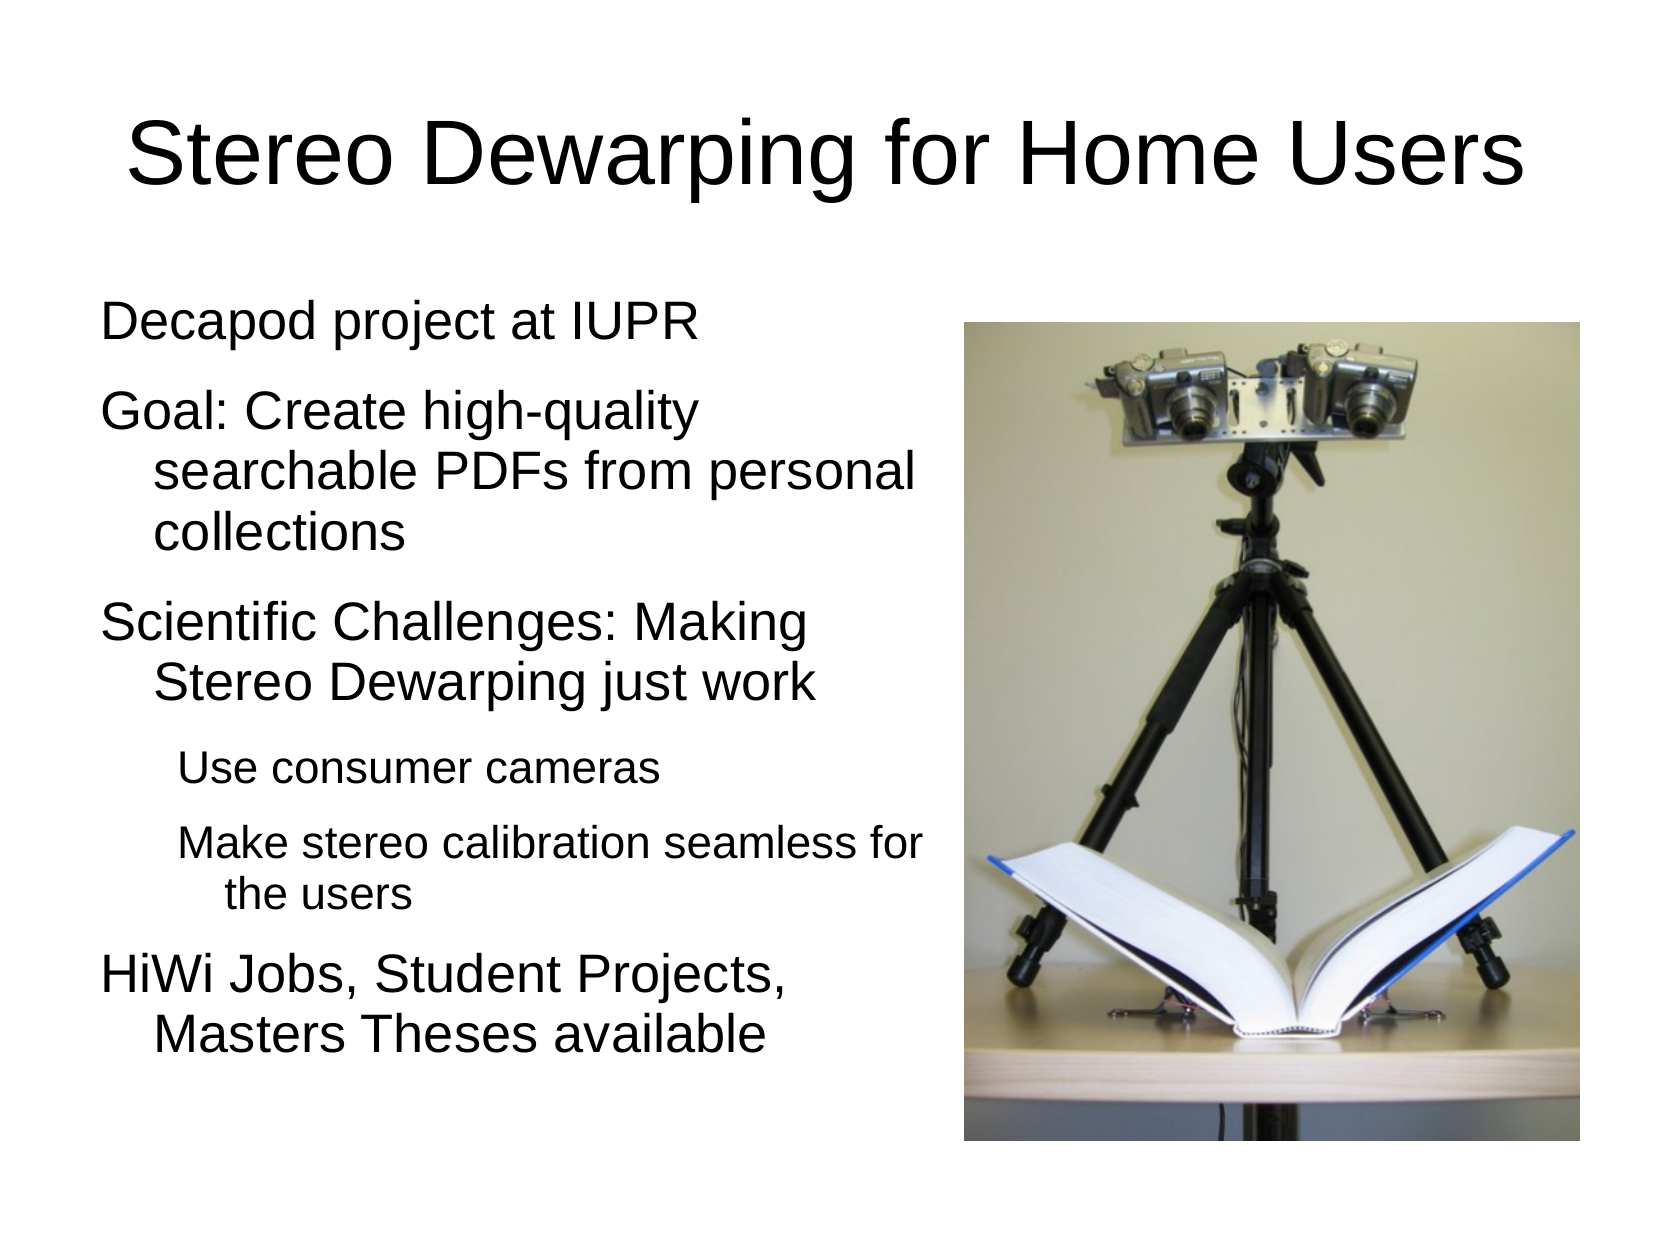

# Stereo Dewarping for Home Users
Decapod project at IUPR
Goal: Create high-quality searchable PDFs from personal collections
Scientific Challenges: Making Stereo Dewarping just work
Use consumer cameras
Make stereo calibration seamless for the users
HiWi Jobs, Student Projects, Masters Theses available